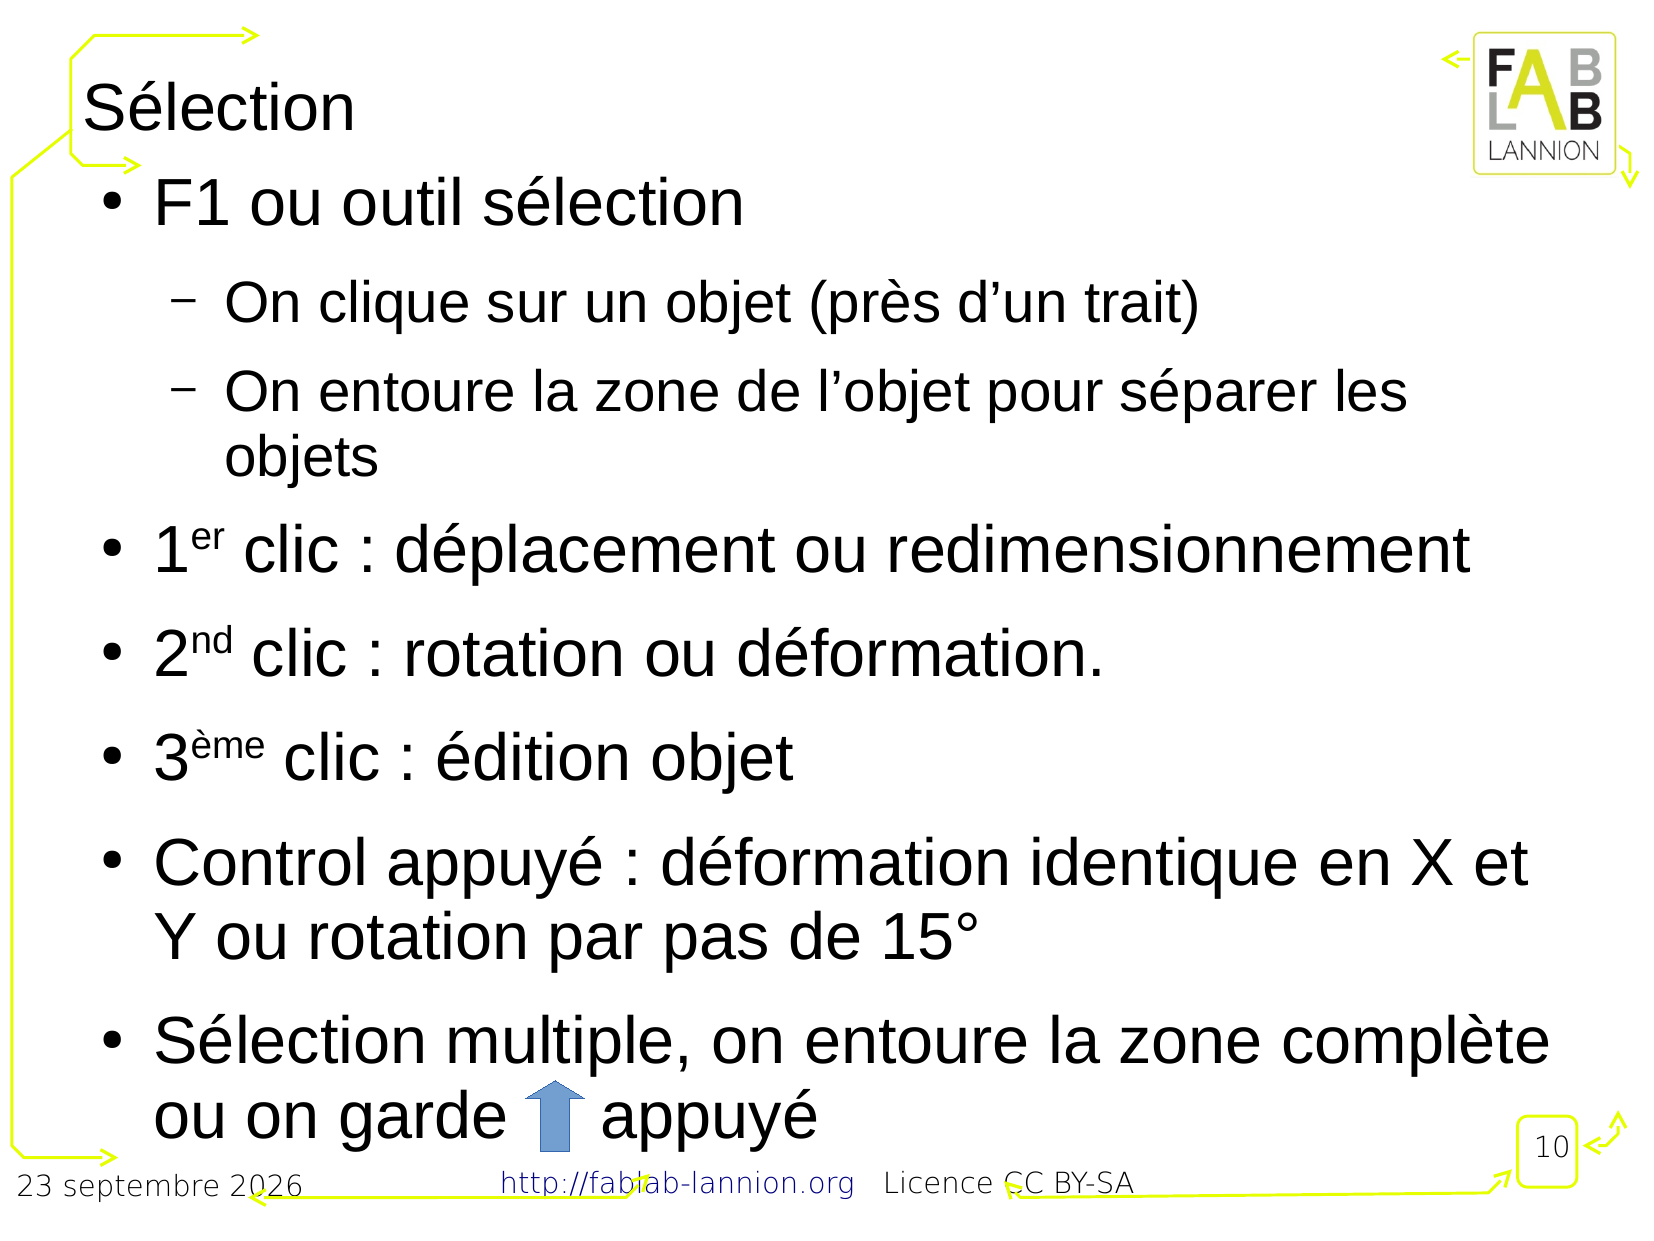

# Sélection
F1 ou outil sélection
On clique sur un objet (près d’un trait)
On entoure la zone de l’objet pour séparer les objets
1er clic : déplacement ou redimensionnement
2nd clic : rotation ou déformation.
3ème clic : édition objet
Control appuyé : déformation identique en X et Y ou rotation par pas de 15°
Sélection multiple, on entoure la zone complète ou on garde appuyé
10